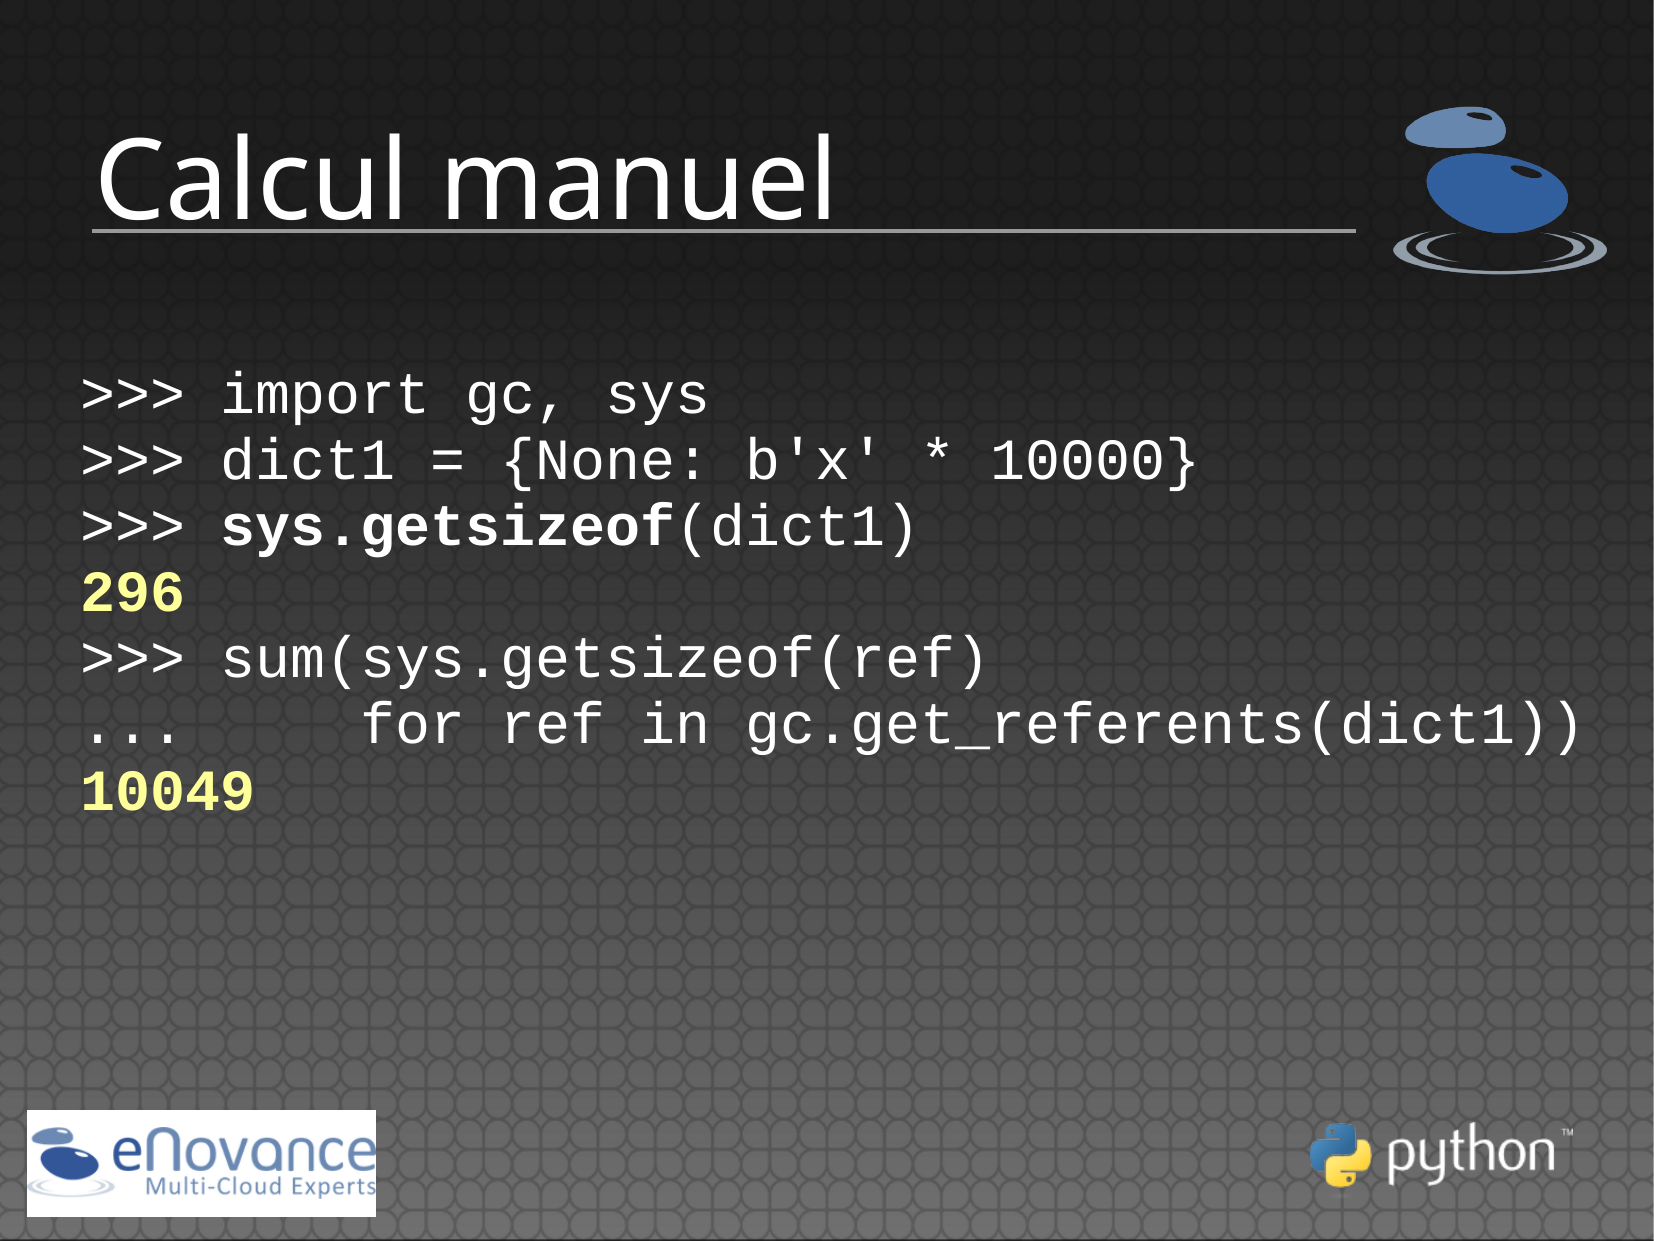

Calcul manuel
# >>> import gc, sys >>> dict1 = {None: b'x' * 10000} >>> sys.getsizeof(dict1) 296 >>> sum(sys.getsizeof(ref) ... for ref in gc.get_referents(dict1)) 10049